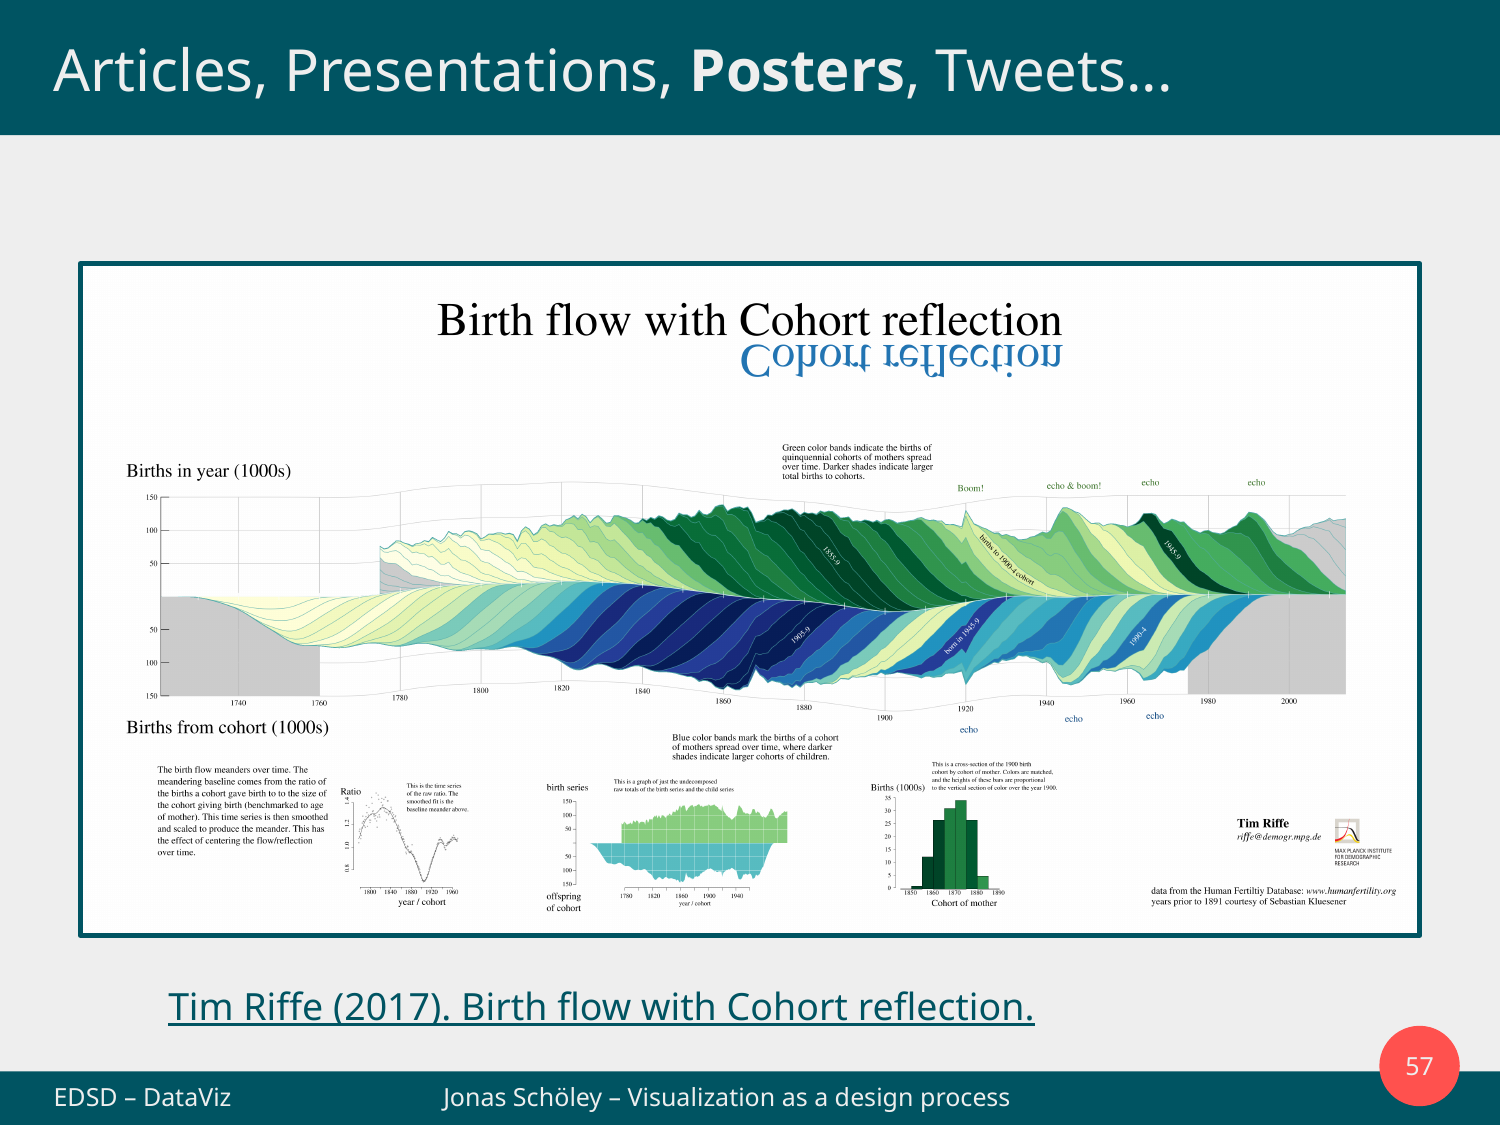

# Articles, Presentations, Posters, Tweets...
Tim Riffe (2017). Birth flow with Cohort reflection.
57
EDSD – DataViz
Jonas Schöley – Visualization as a design process